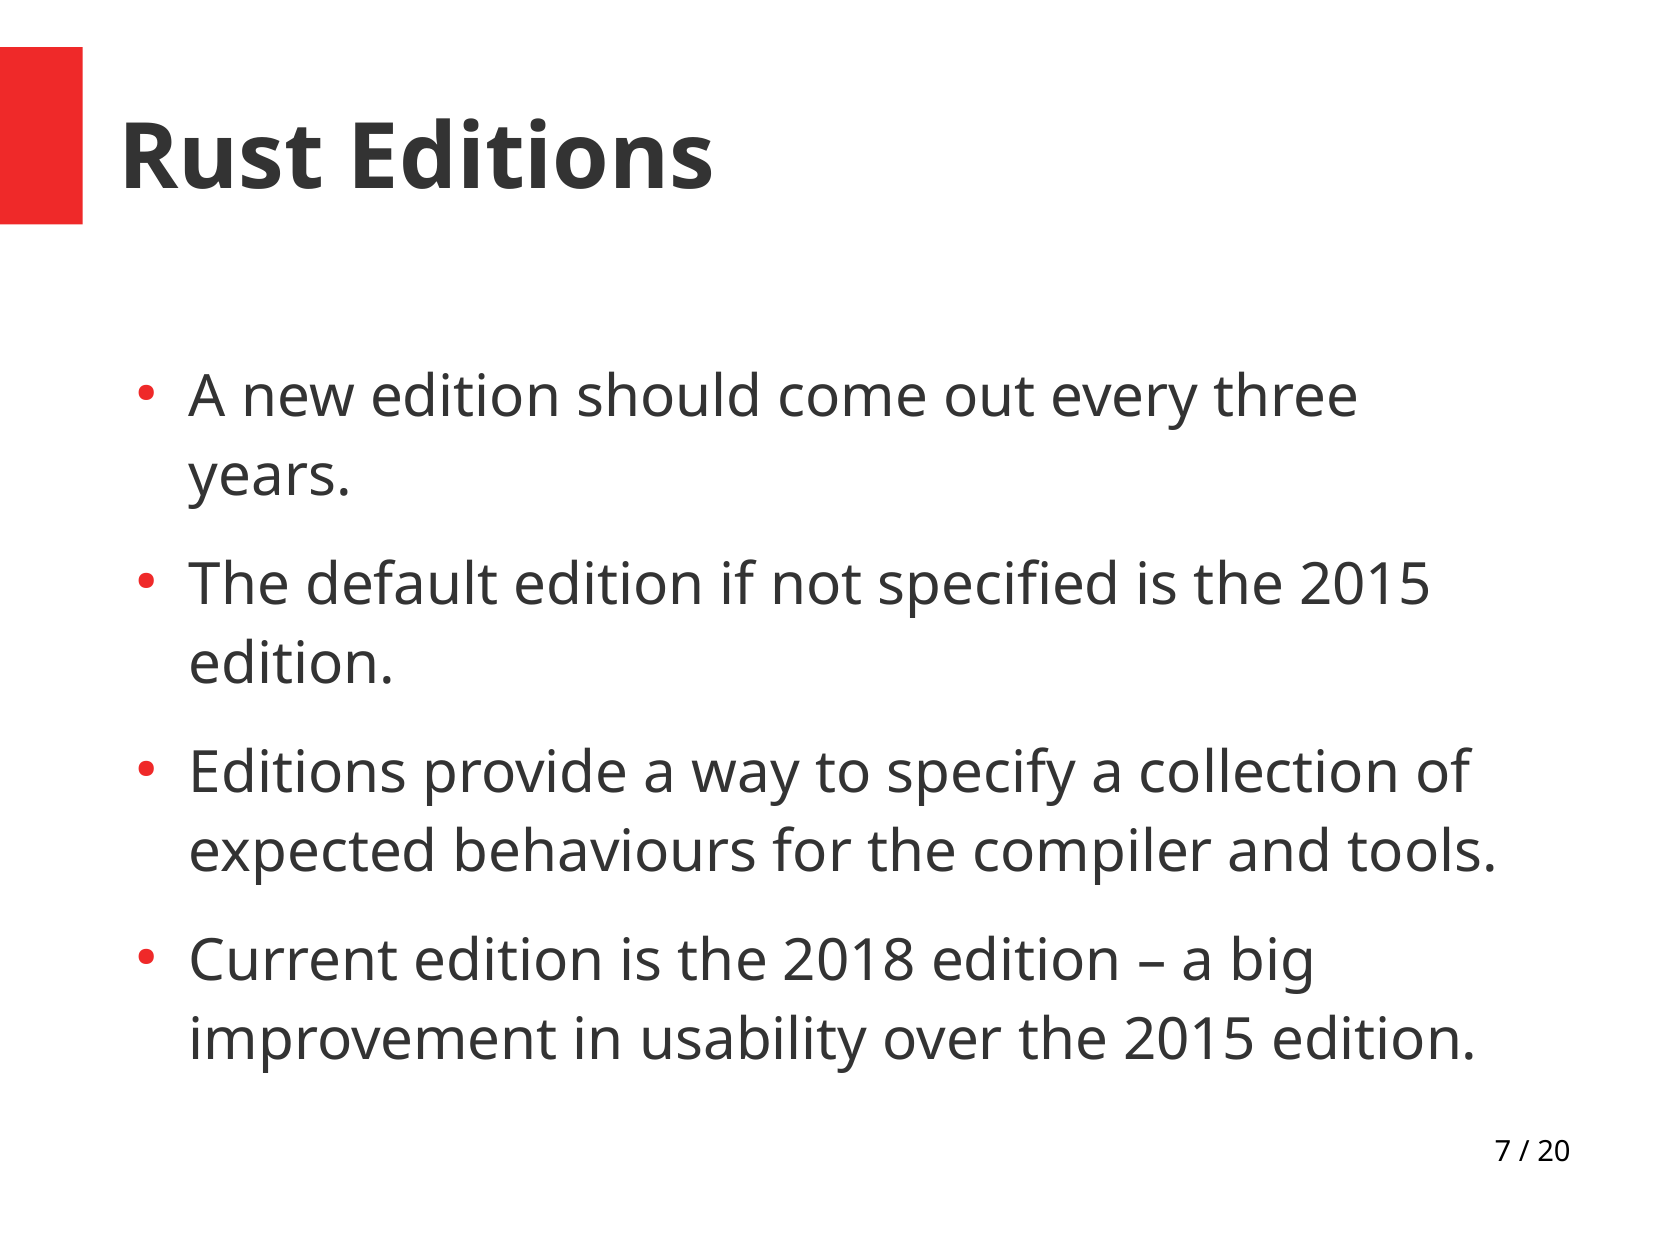

# Rust Editions
A new edition should come out every three years.
The default edition if not specified is the 2015 edition.
Editions provide a way to specify a collection of expected behaviours for the compiler and tools.
Current edition is the 2018 edition – a big improvement in usability over the 2015 edition.
7